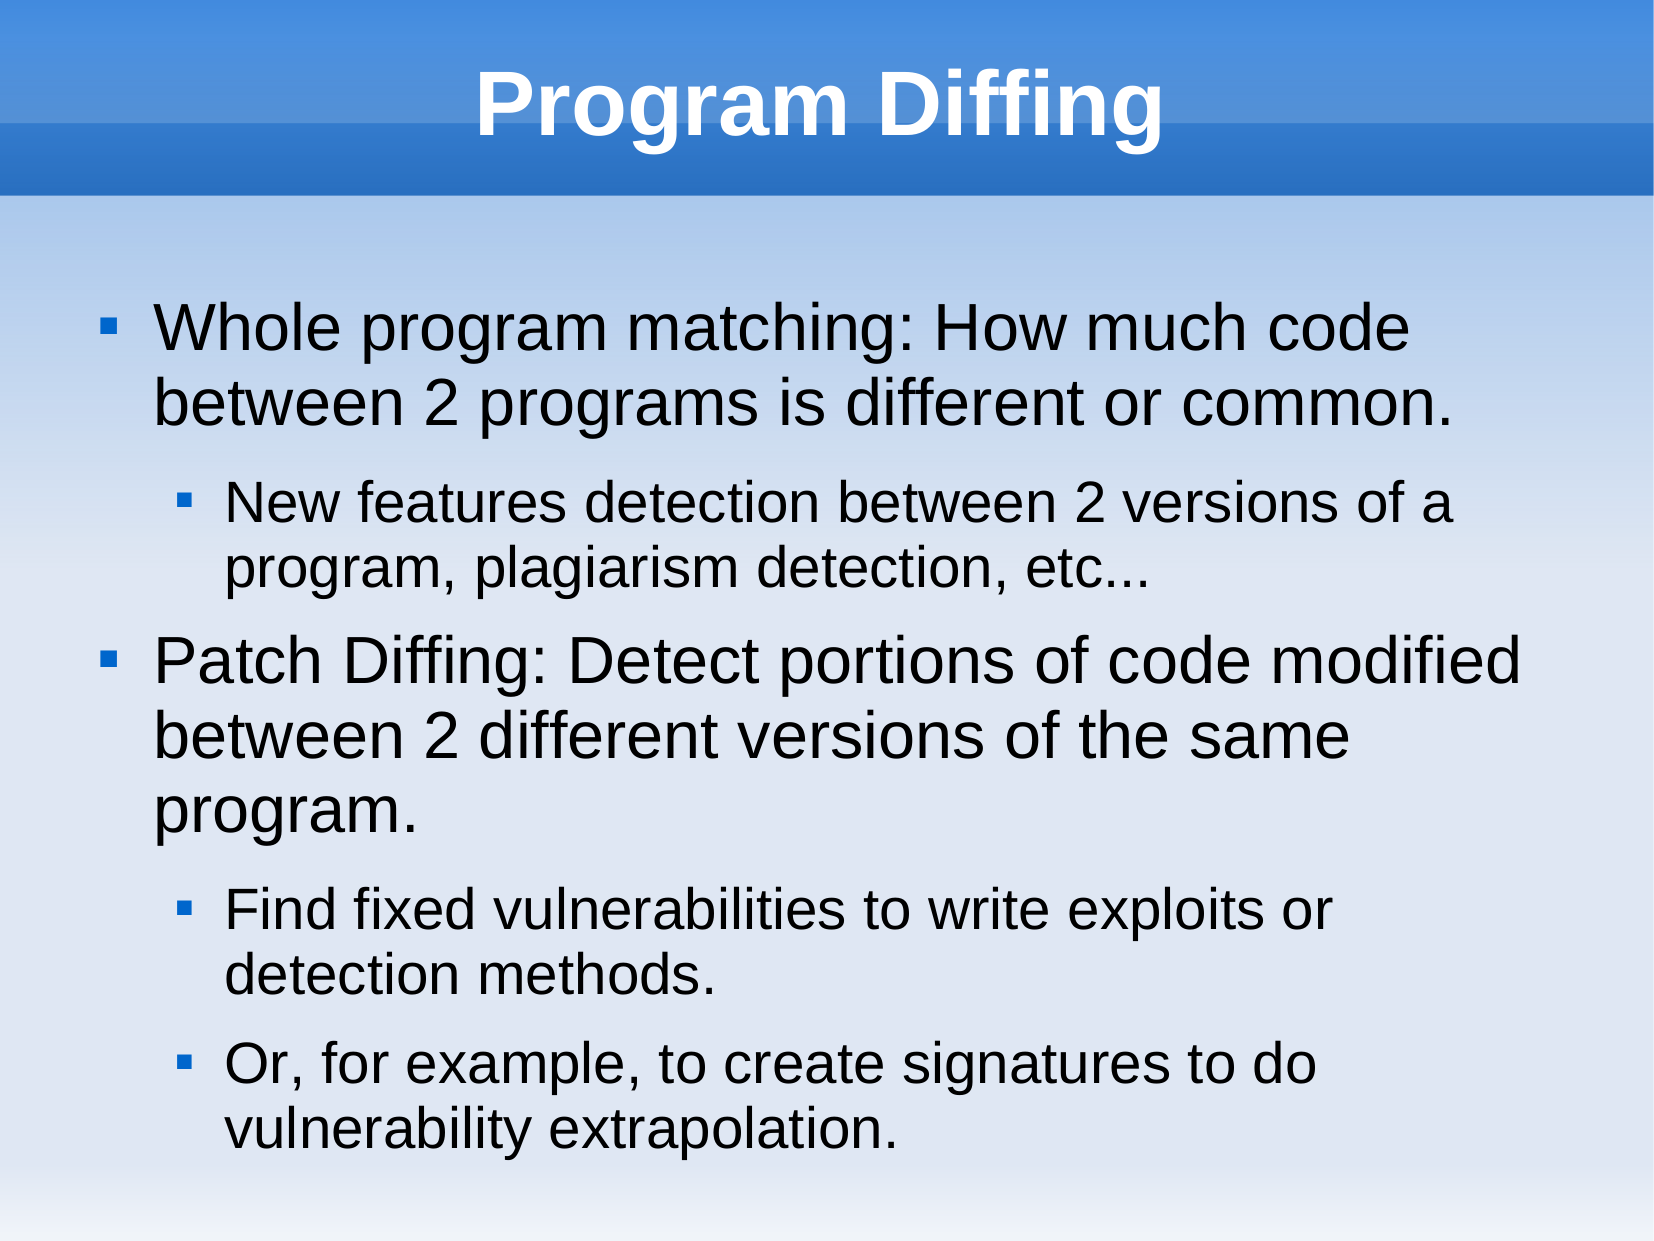

# Program Diffing
Whole program matching: How much code between 2 programs is different or common.
New features detection between 2 versions of a program, plagiarism detection, etc...
Patch Diffing: Detect portions of code modified between 2 different versions of the same program.
Find fixed vulnerabilities to write exploits or detection methods.
Or, for example, to create signatures to do vulnerability extrapolation.